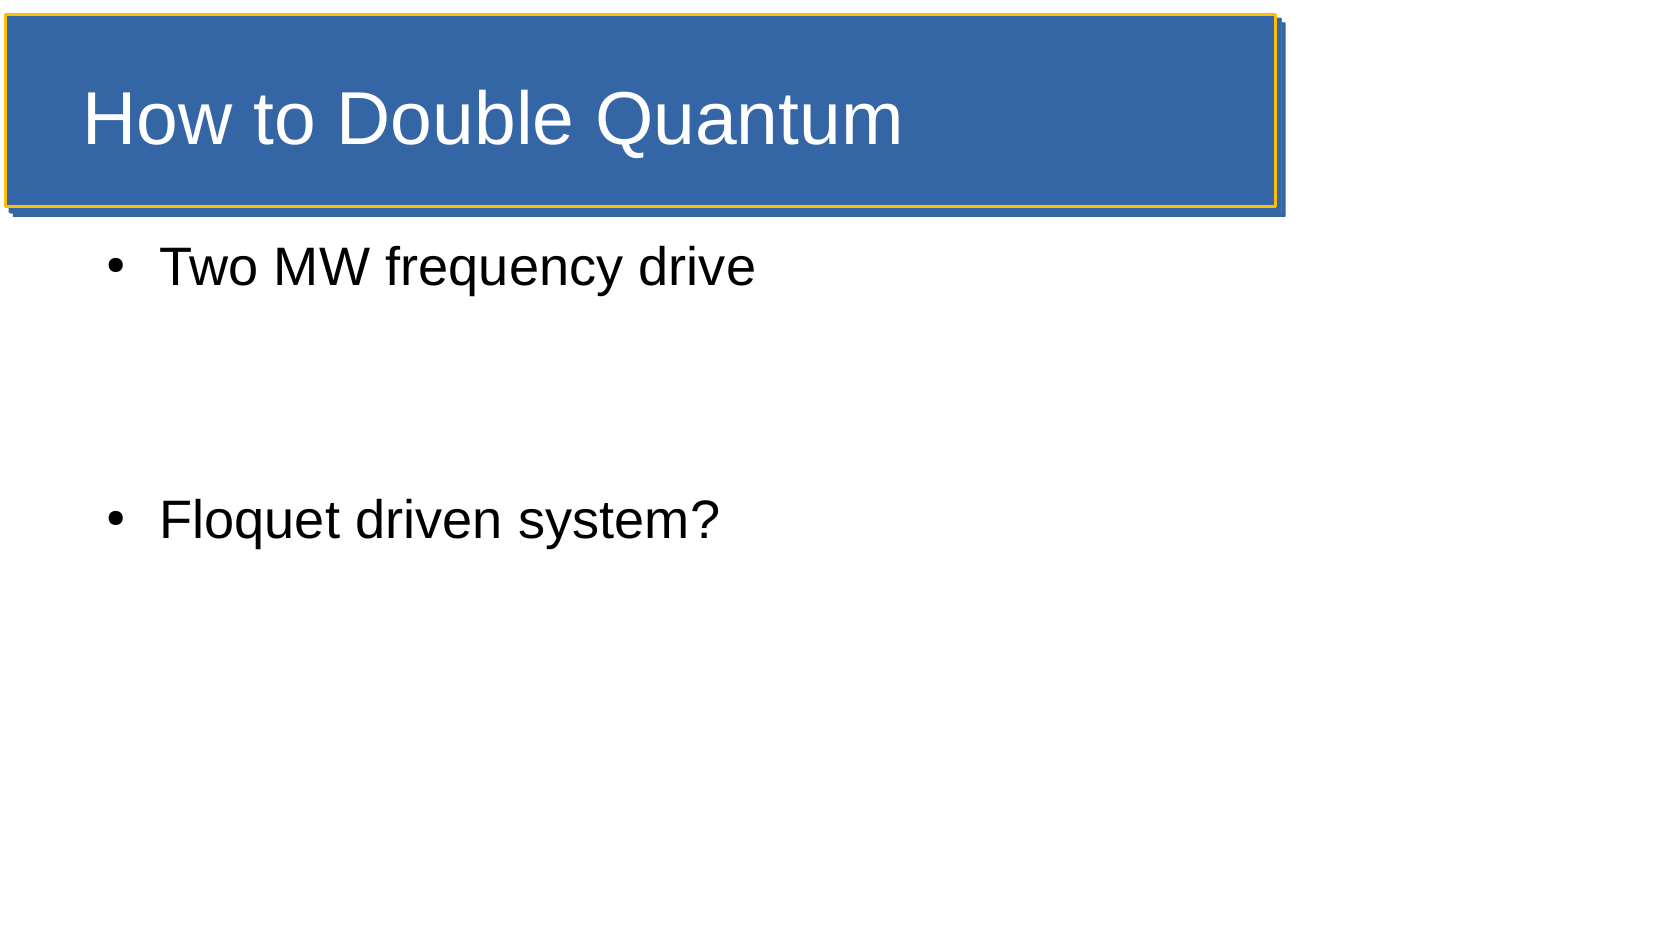

# How to Double Quantum
Two MW frequency drive
Floquet driven system?